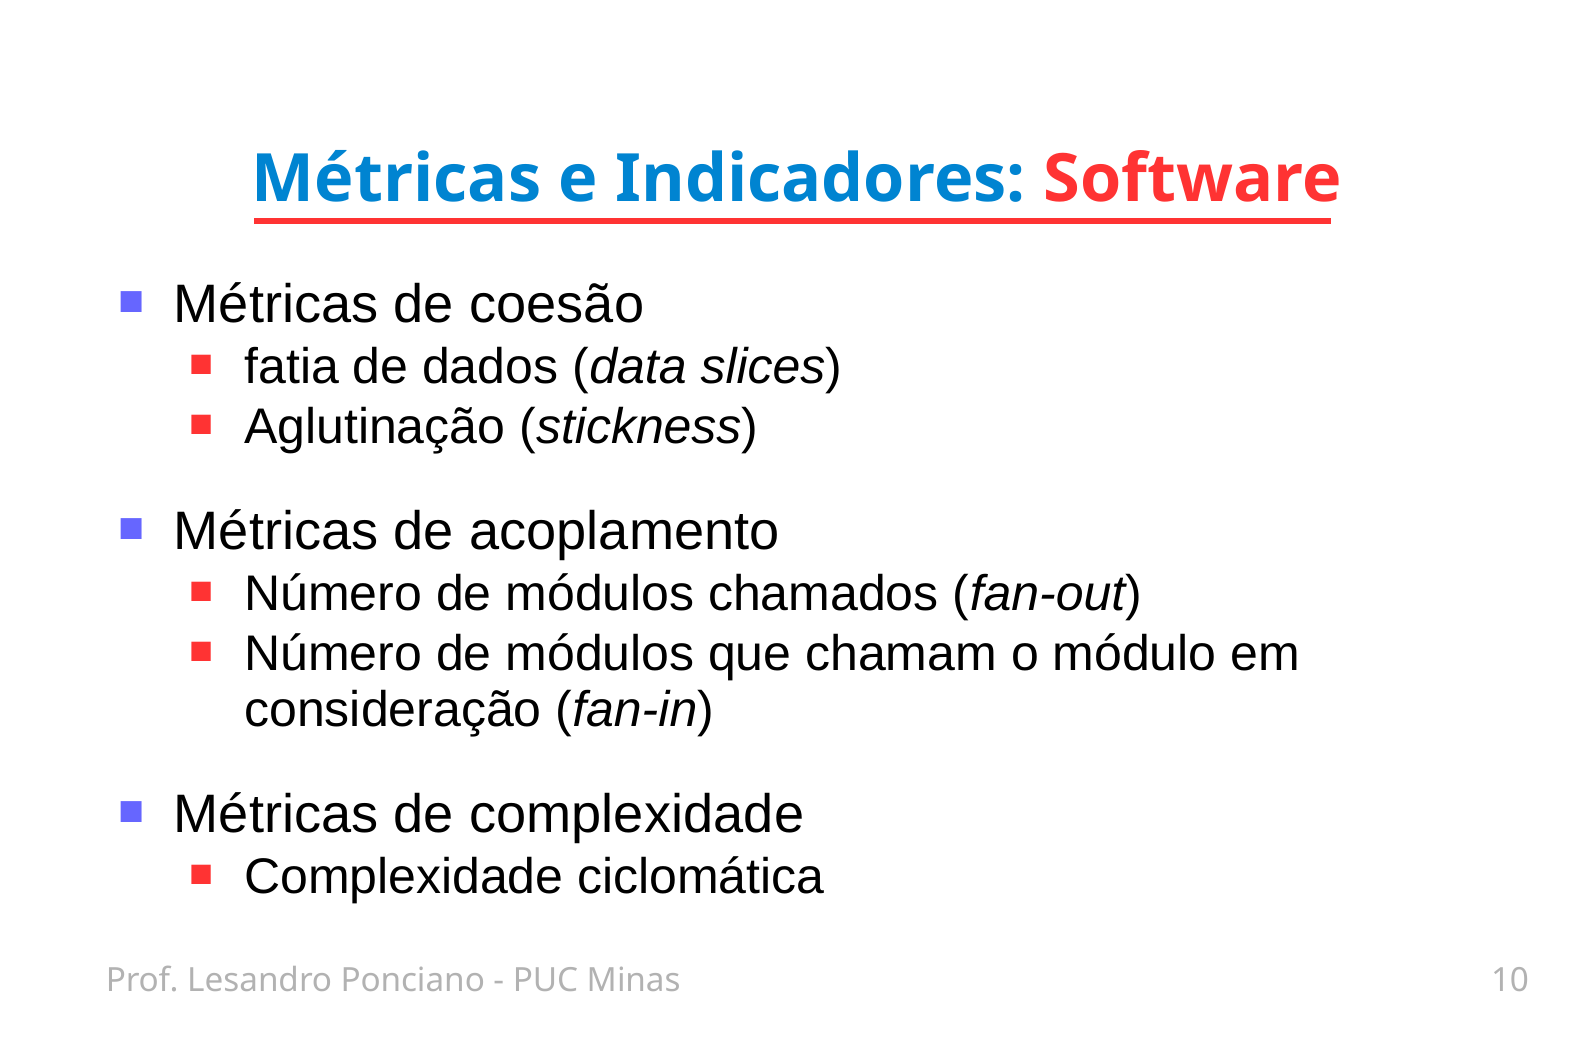

# Métricas e Indicadores: Software
Métricas de coesão
fatia de dados (data slices)
Aglutinação (stickness)
Métricas de acoplamento
Número de módulos chamados (fan-out)
Número de módulos que chamam o módulo em consideração (fan-in)
Métricas de complexidade
Complexidade ciclomática
Prof. Lesandro Ponciano - PUC Minas
10